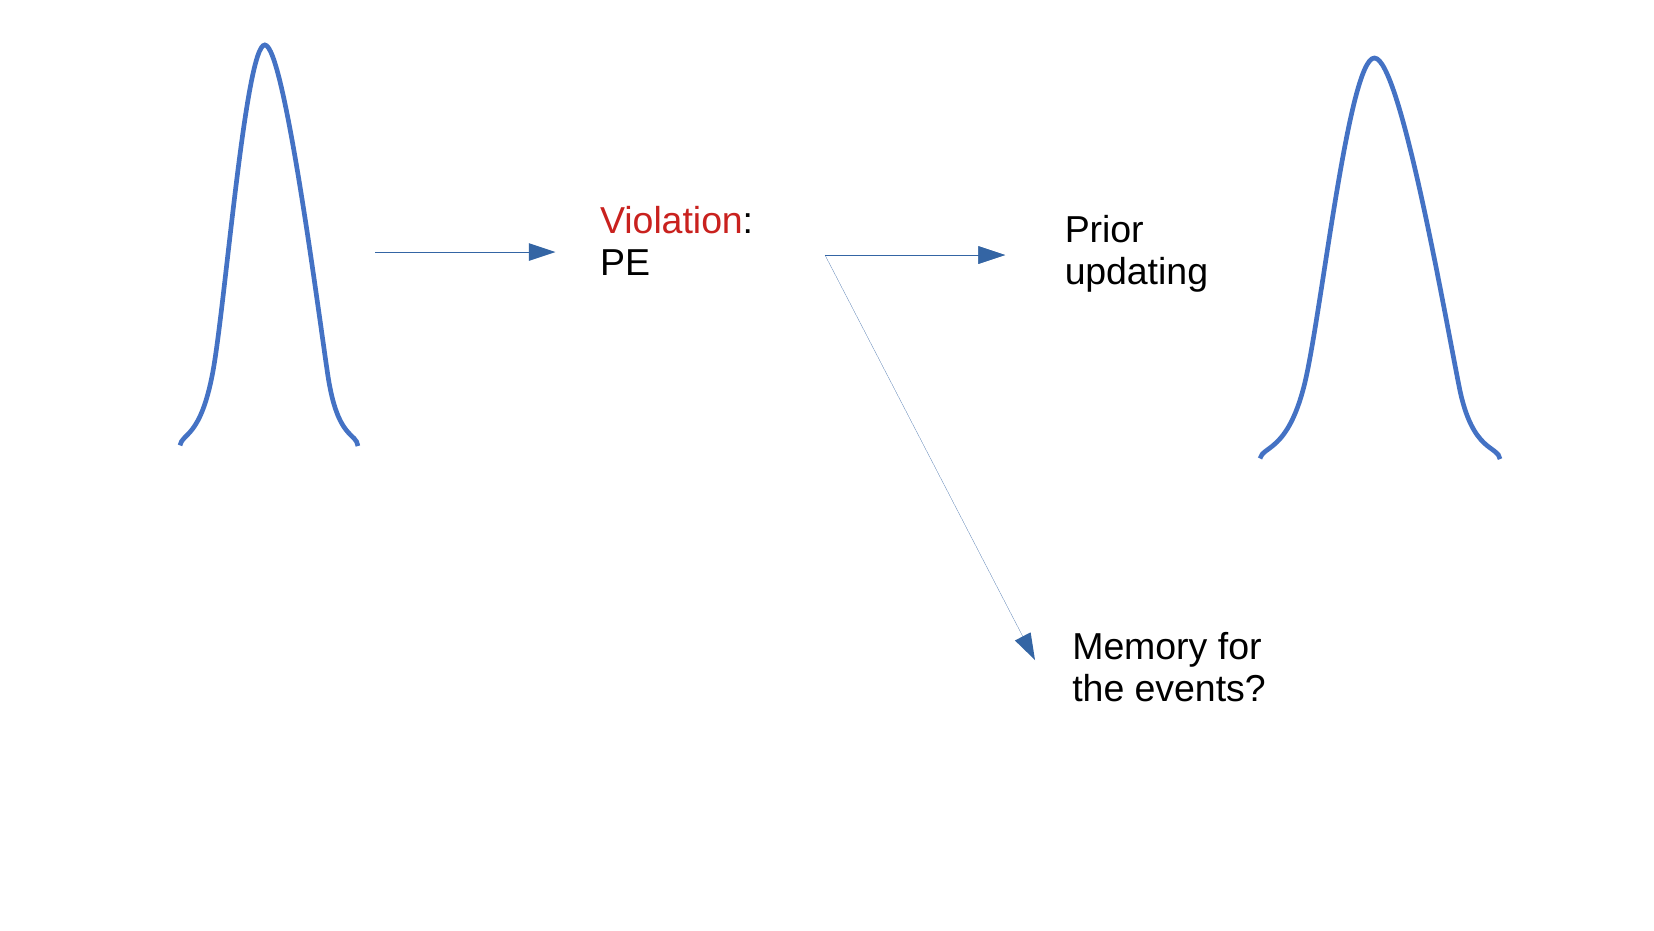

Violation:
PE
Prior updating
Memory for the events?